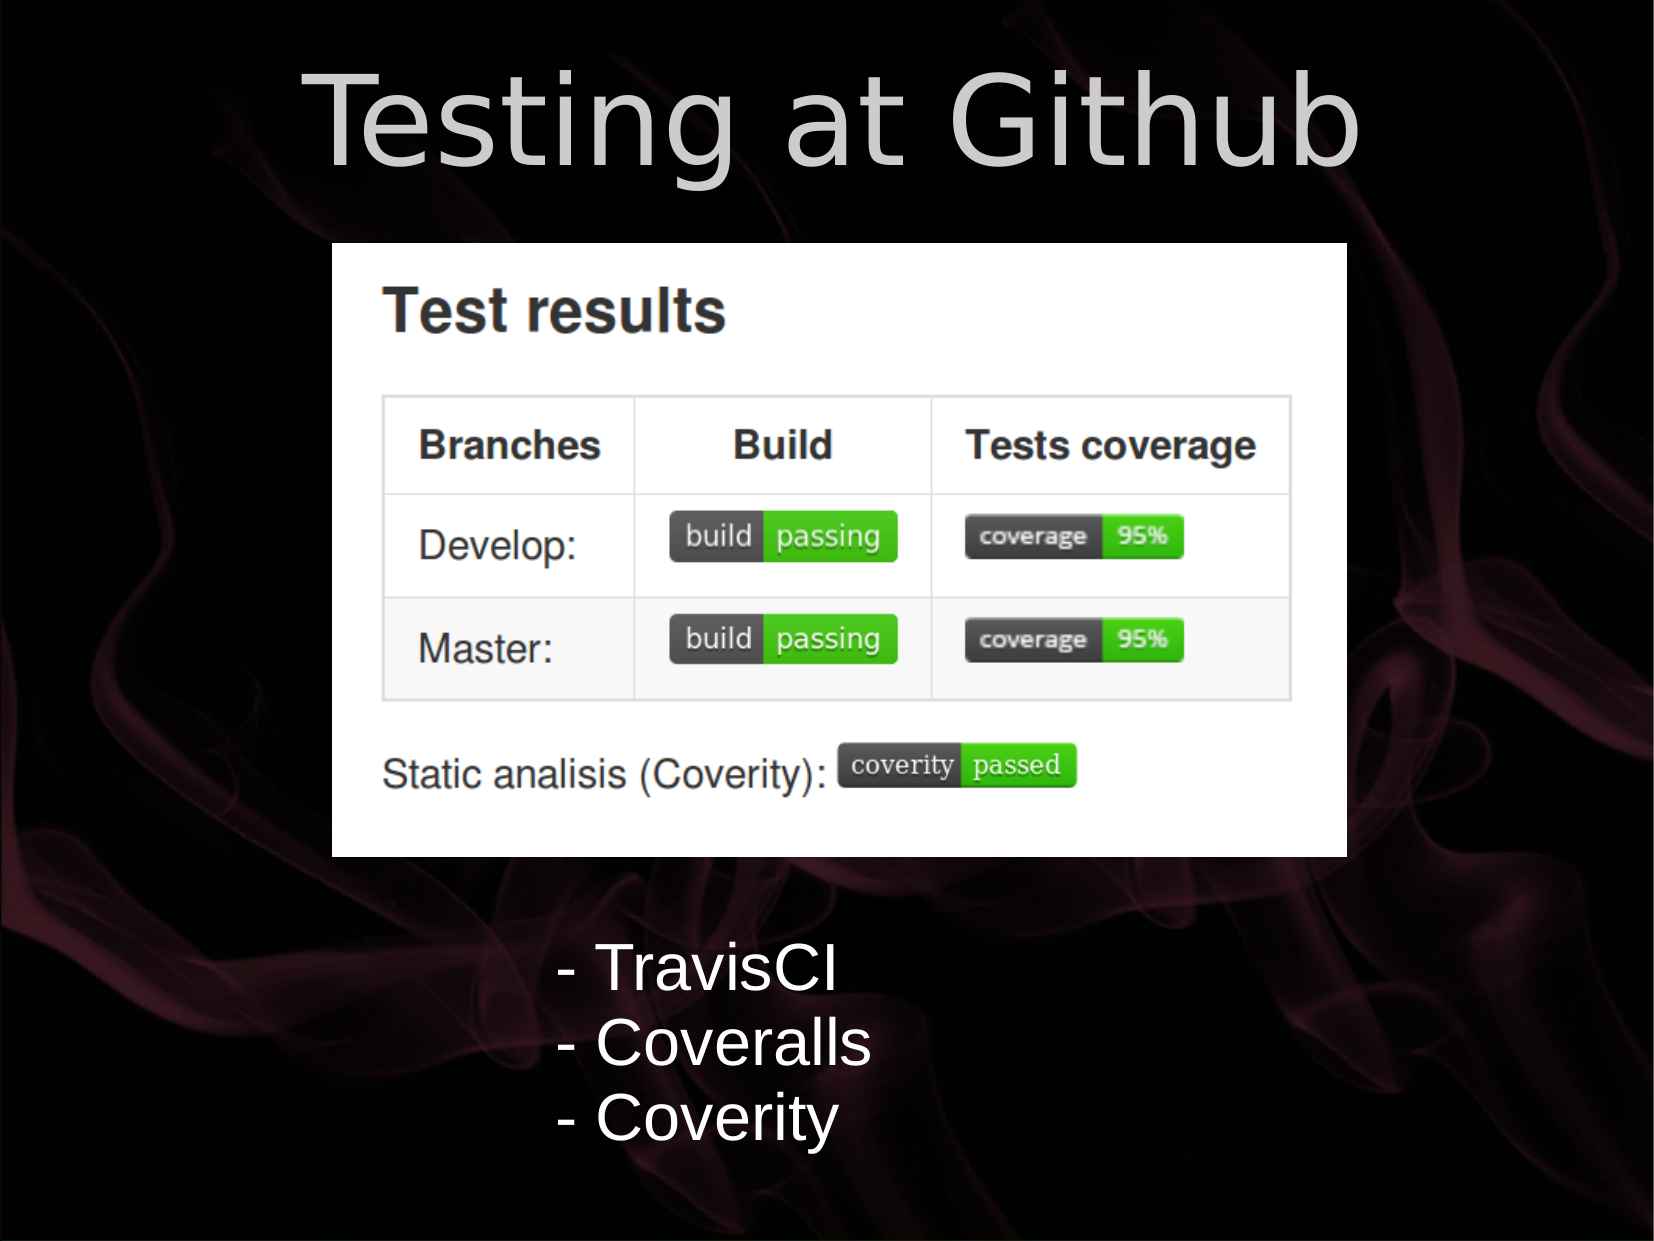

# Testing at Github
- TravisCI
- Coveralls
- Coverity